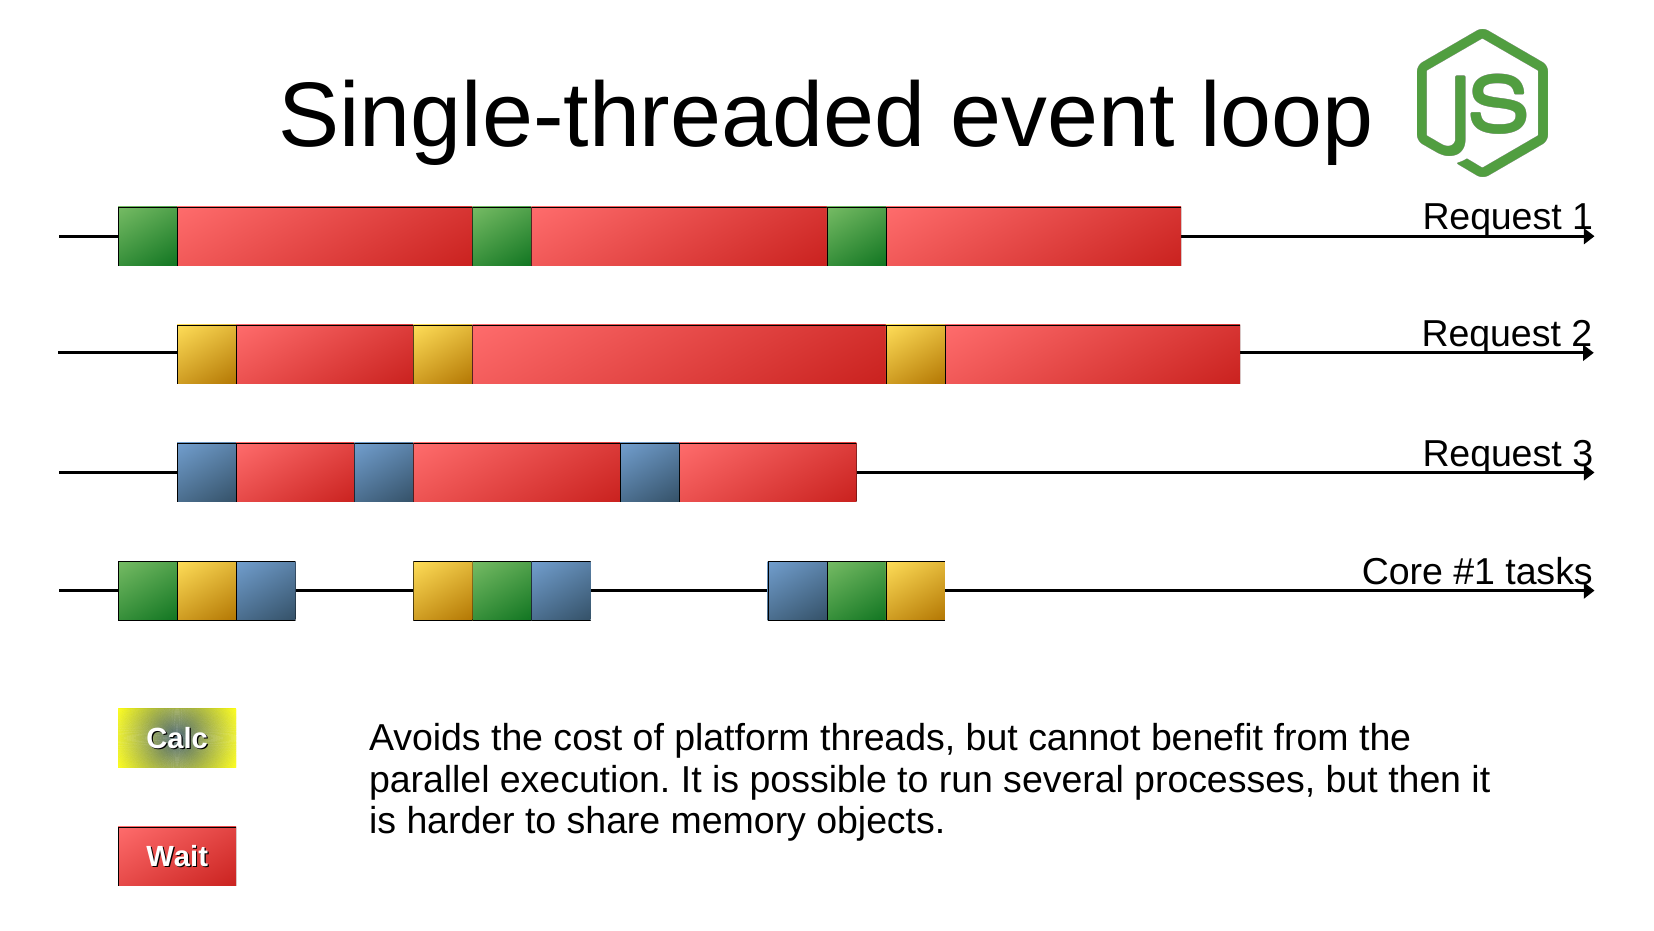

# Single-threaded event loop
Request 1
Request 2
Request 3
Core #1 tasks
Calc
Avoids the cost of platform threads, but cannot benefit from the parallel execution. It is possible to run several processes, but then it is harder to share memory objects.
Wait